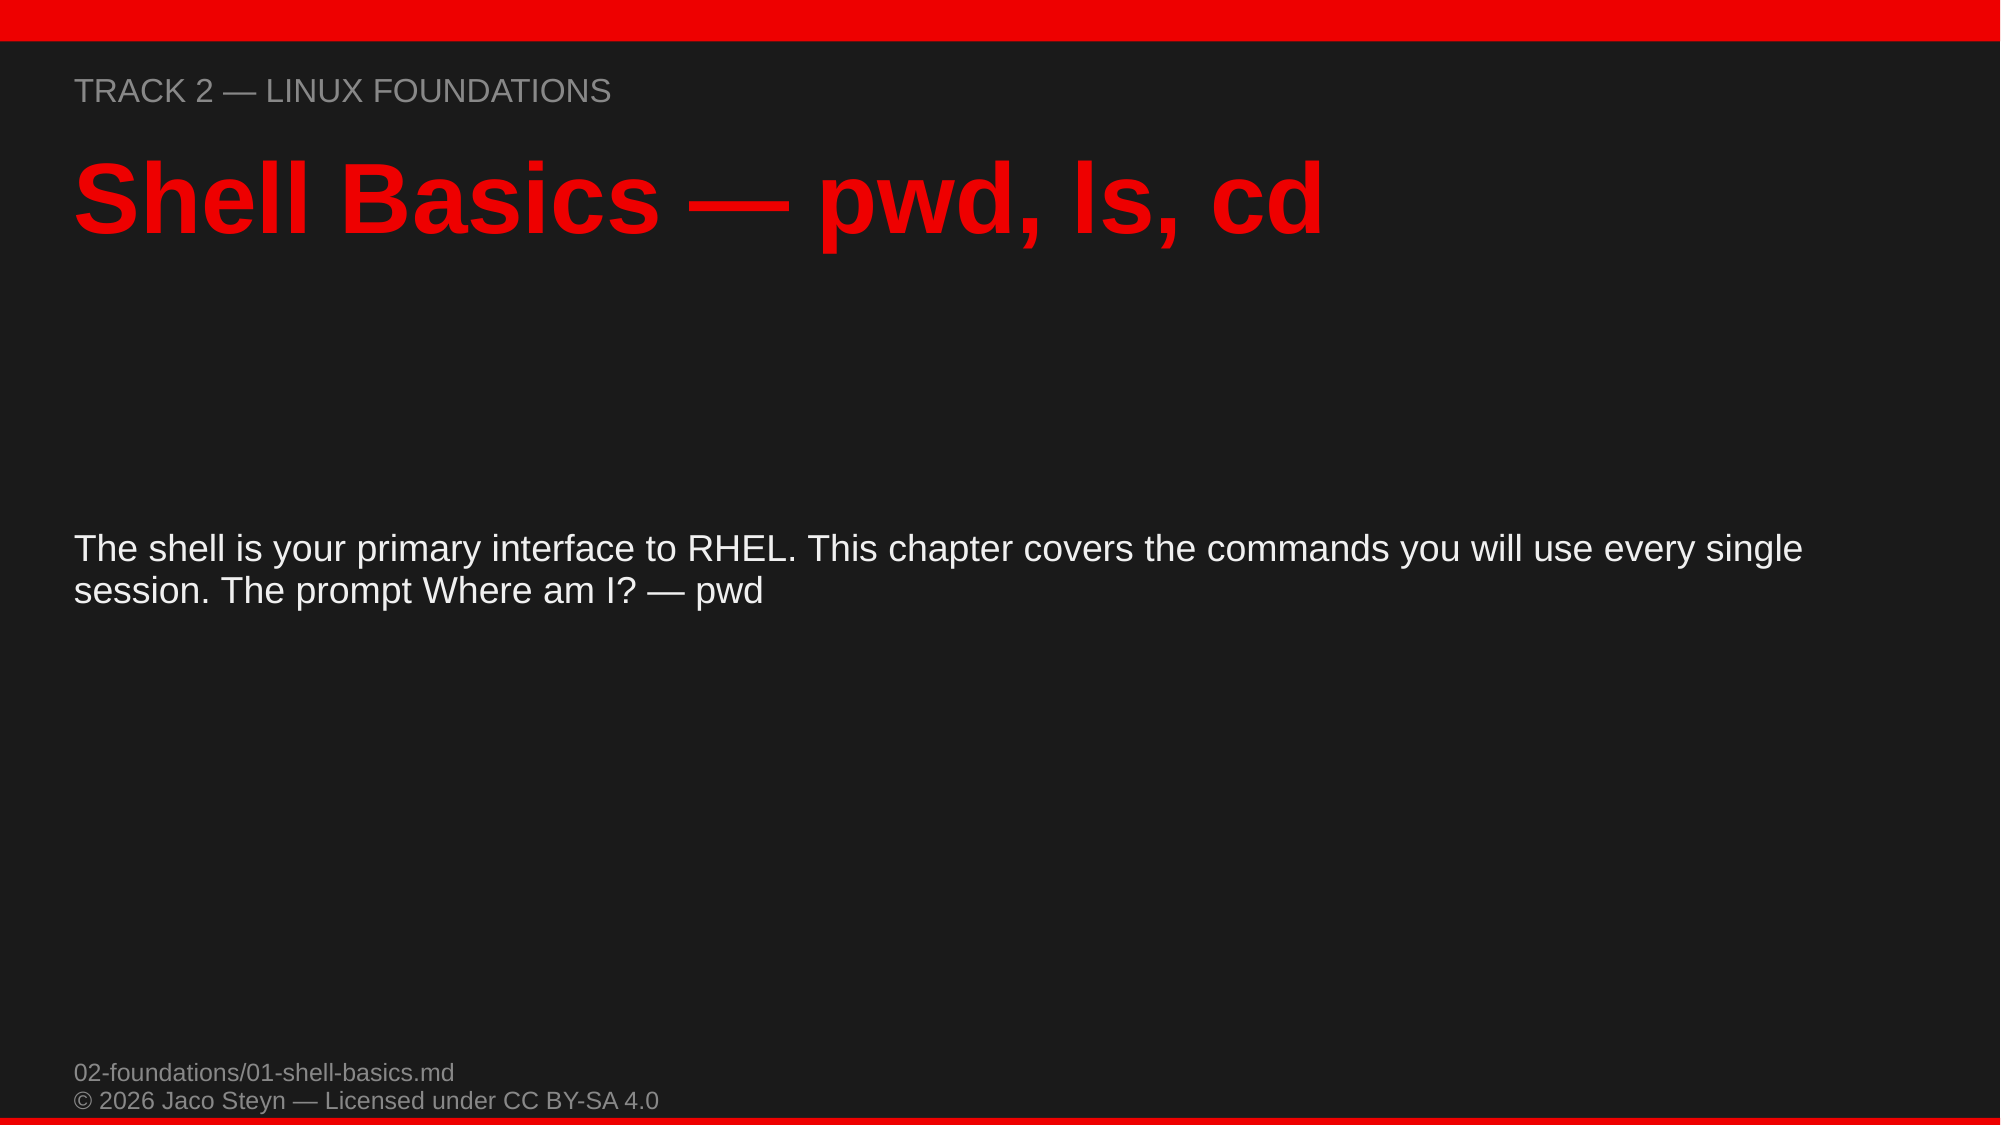

TRACK 2 — LINUX FOUNDATIONS
Shell Basics — pwd, ls, cd
The shell is your primary interface to RHEL. This chapter covers the commands you will use every single session. The prompt Where am I? — pwd
02-foundations/01-shell-basics.md
© 2026 Jaco Steyn — Licensed under CC BY-SA 4.0